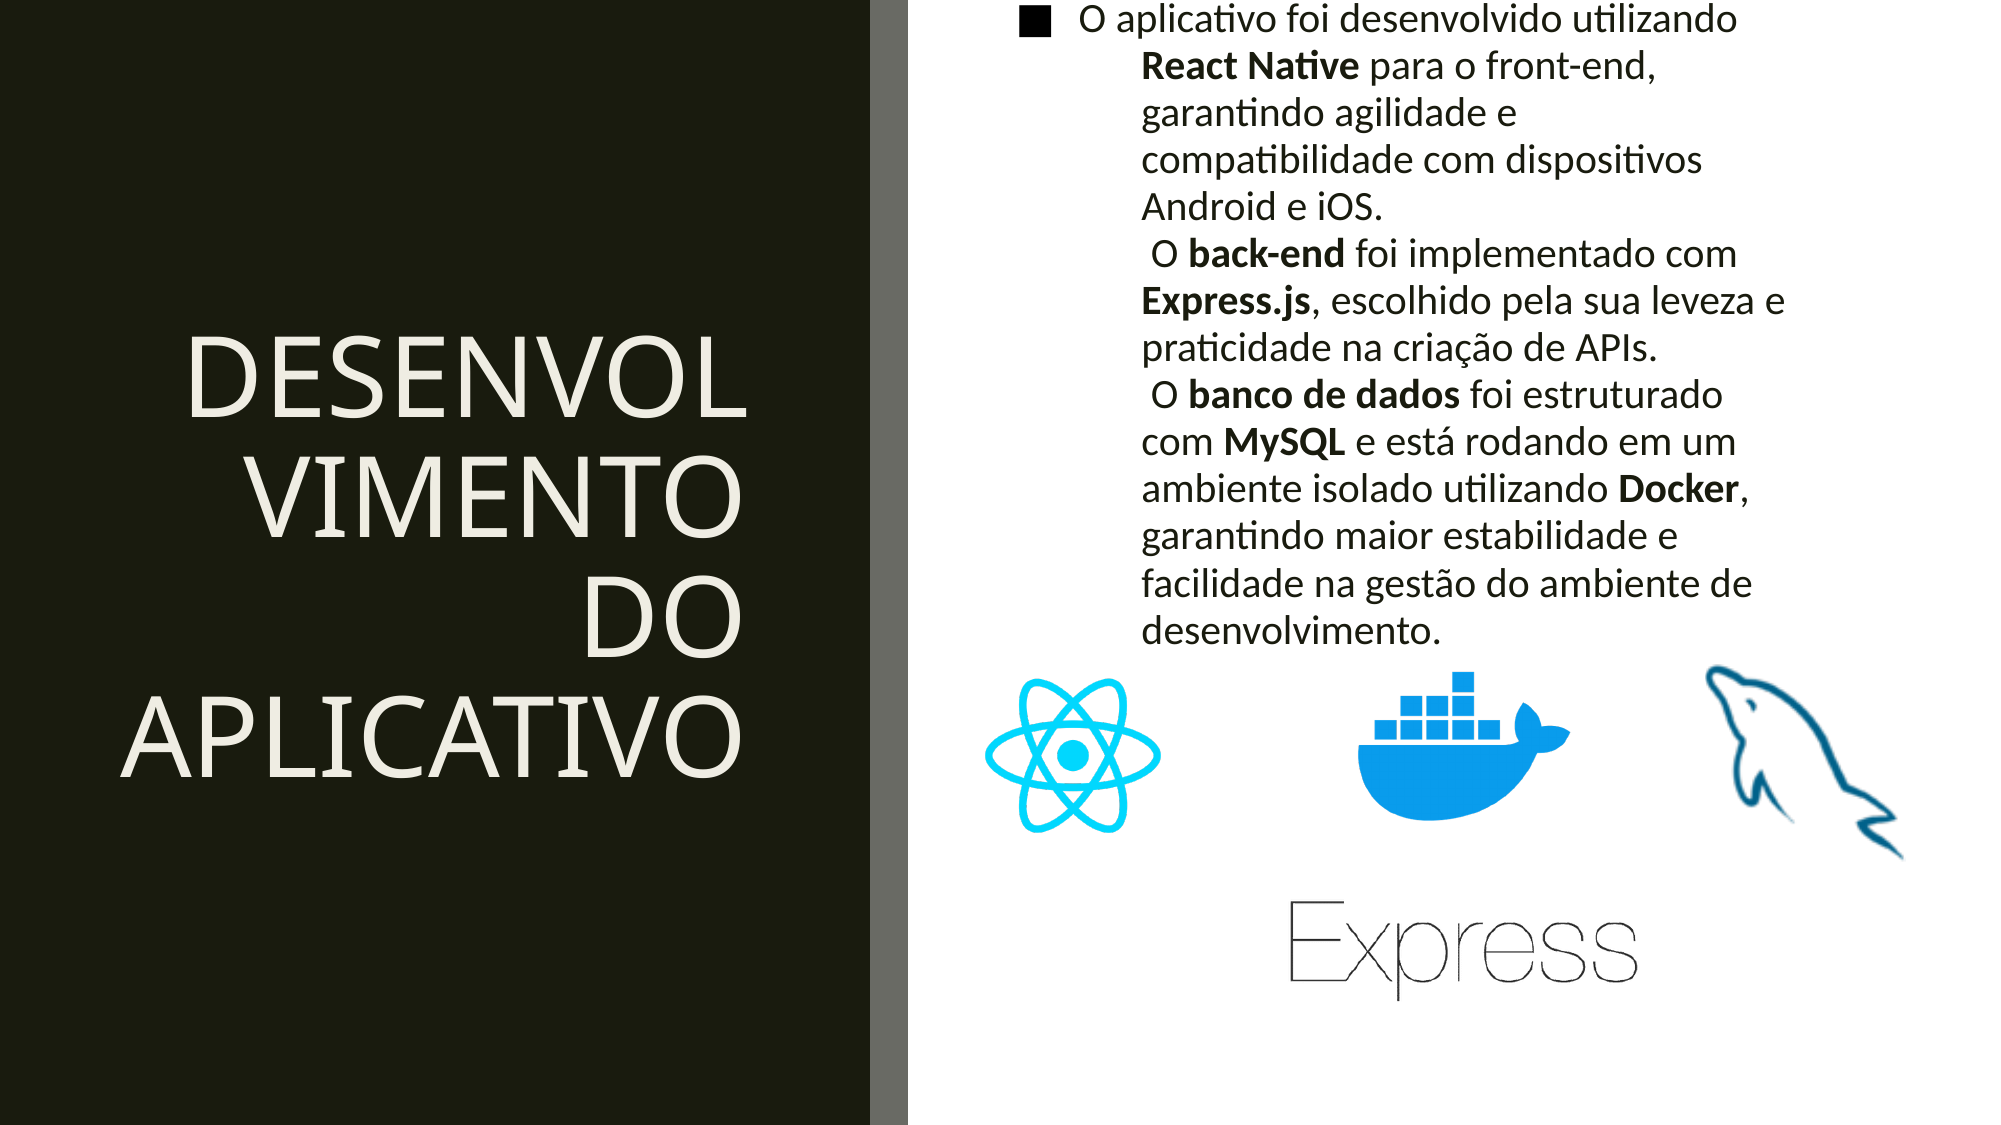

O aplicativo foi desenvolvido utilizando React Native para o front-end, garantindo agilidade e compatibilidade com dispositivos Android e iOS.
 O back-end foi implementado com Express.js, escolhido pela sua leveza e praticidade na criação de APIs.
 O banco de dados foi estruturado com MySQL e está rodando em um ambiente isolado utilizando Docker, garantindo maior estabilidade e facilidade na gestão do ambiente de desenvolvimento.
# DESENVOLVIMENTO DO APLICATIVO